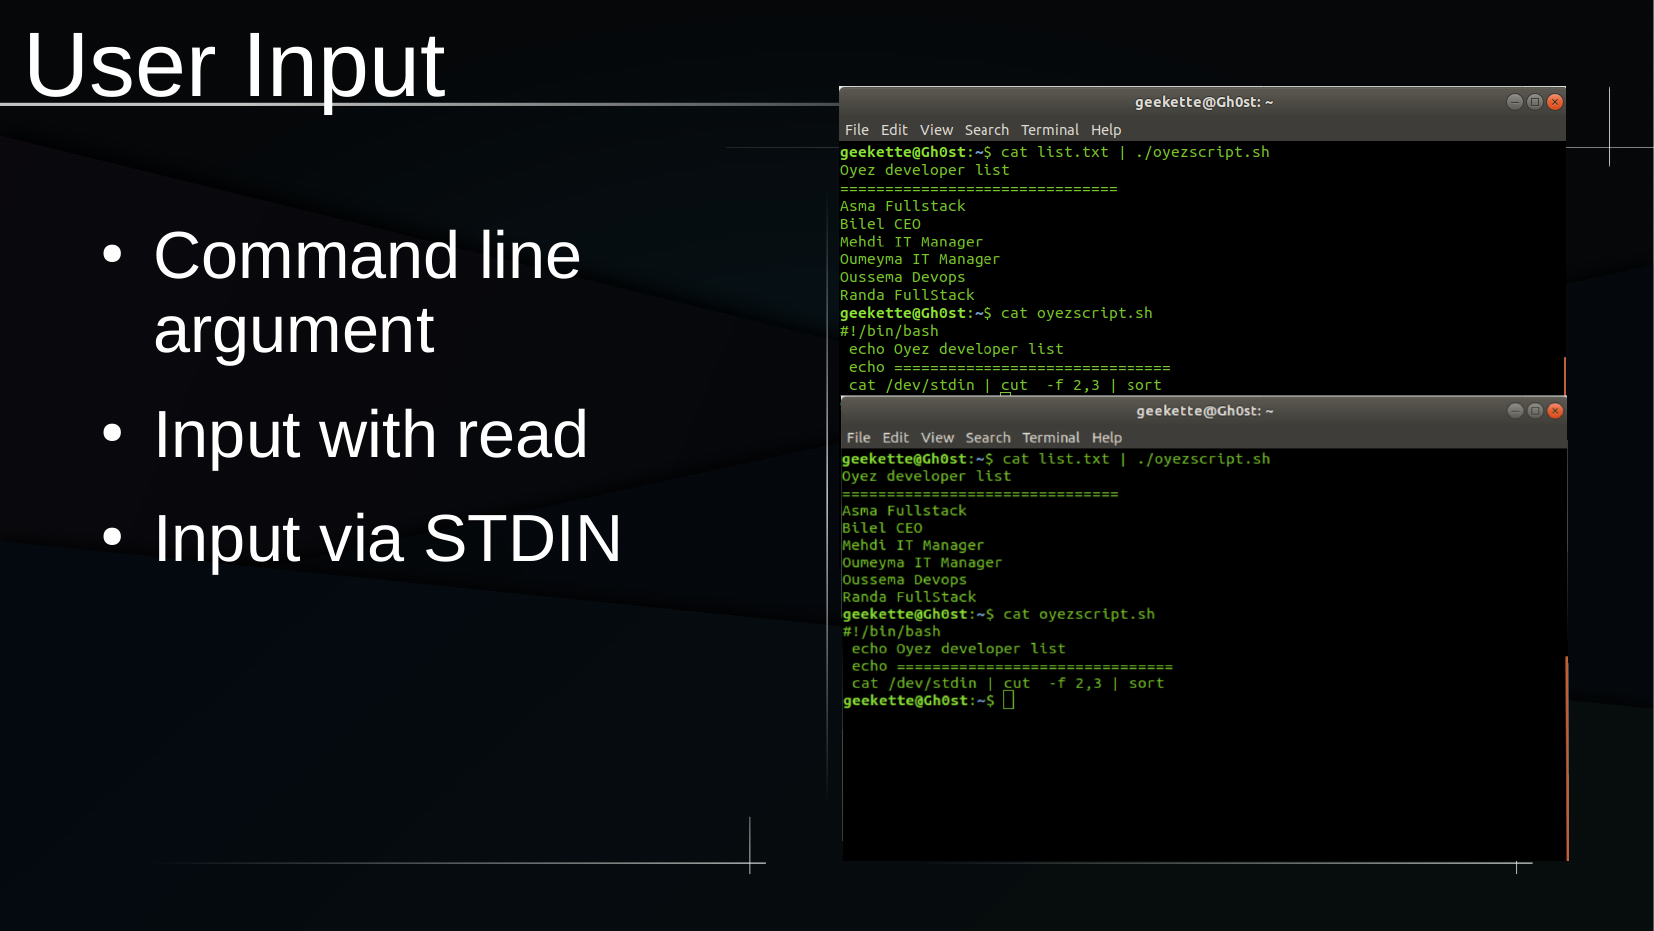

# User Input
Command line argument
Input with read
Input via STDIN